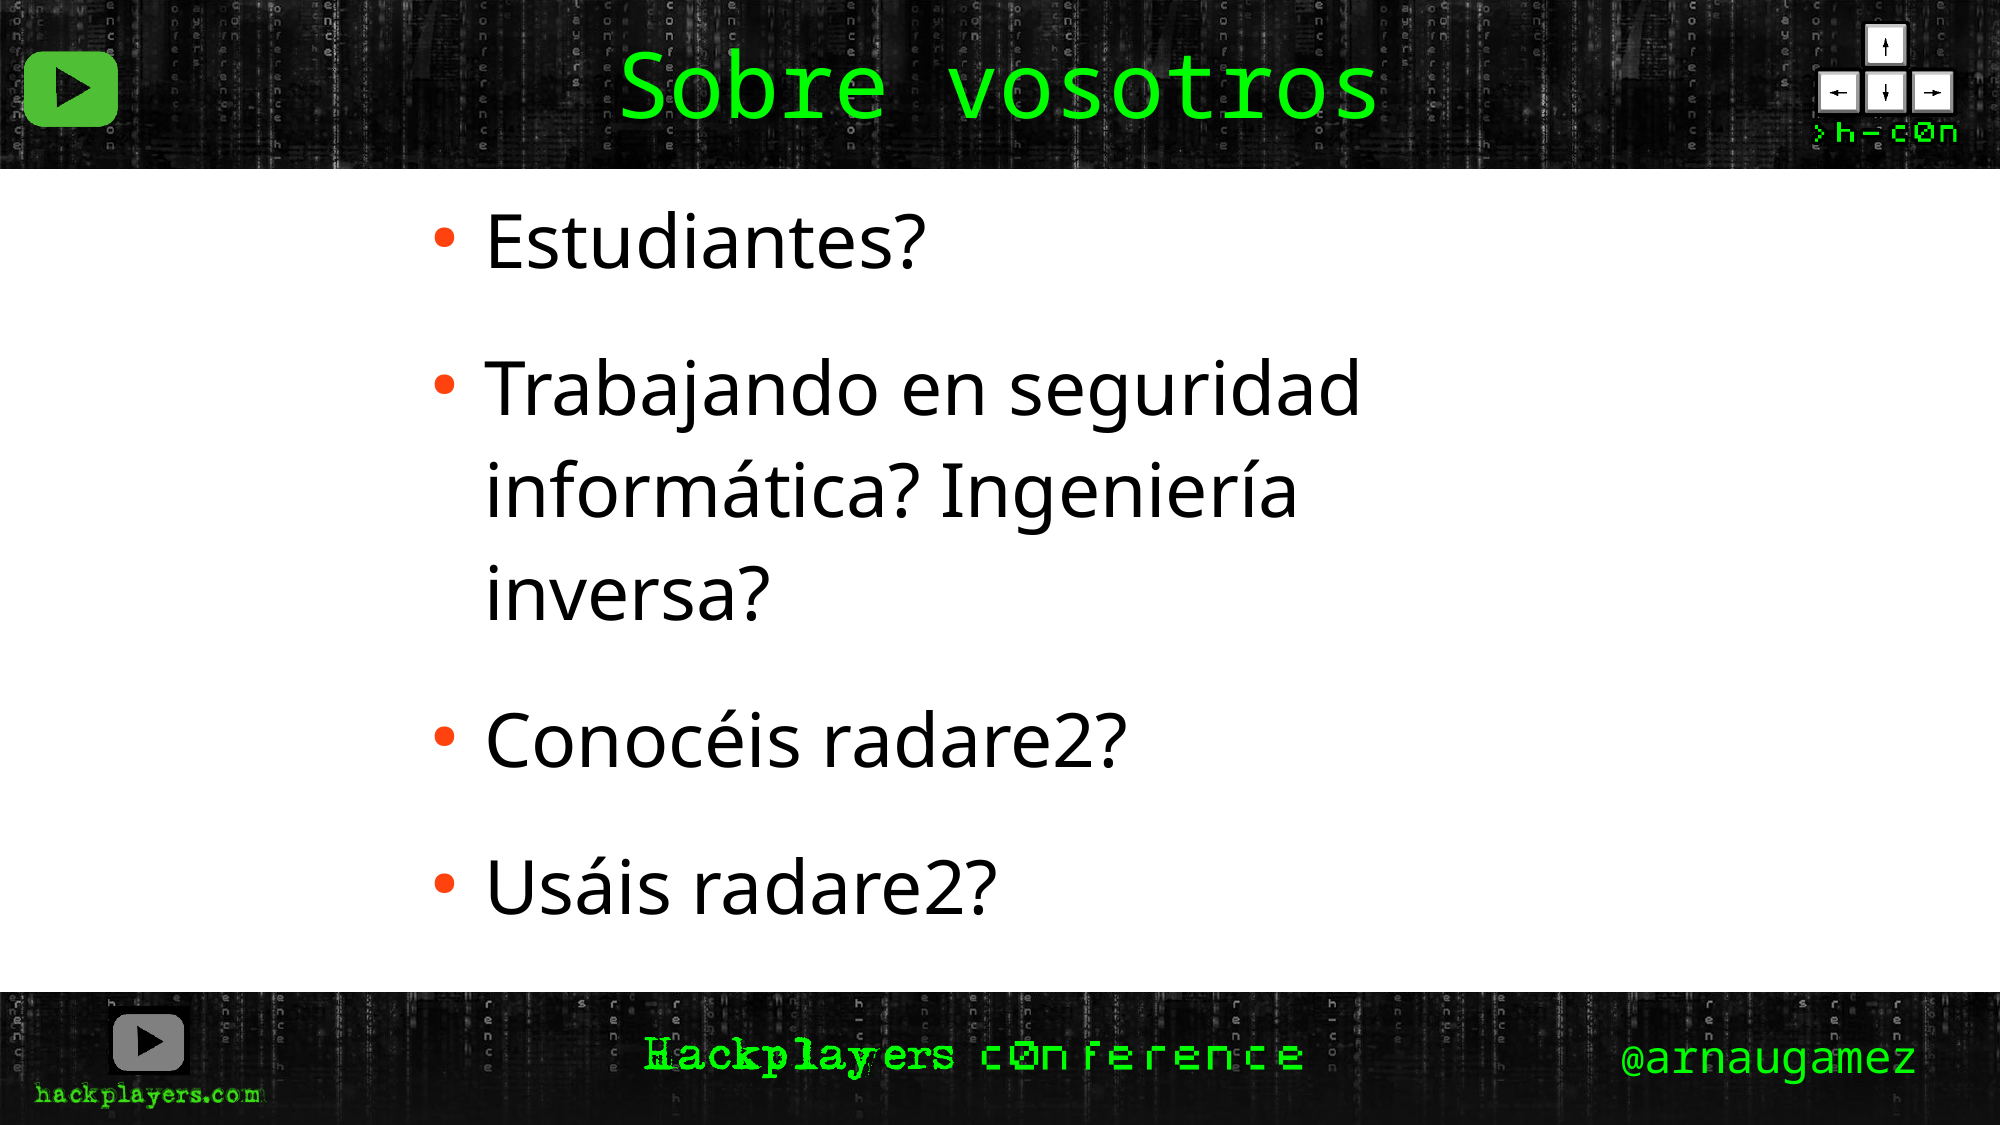

# Sobre vosotros
Estudiantes?
Trabajando en seguridad informática? Ingeniería inversa?
Conocéis radare2?
Usáis radare2?